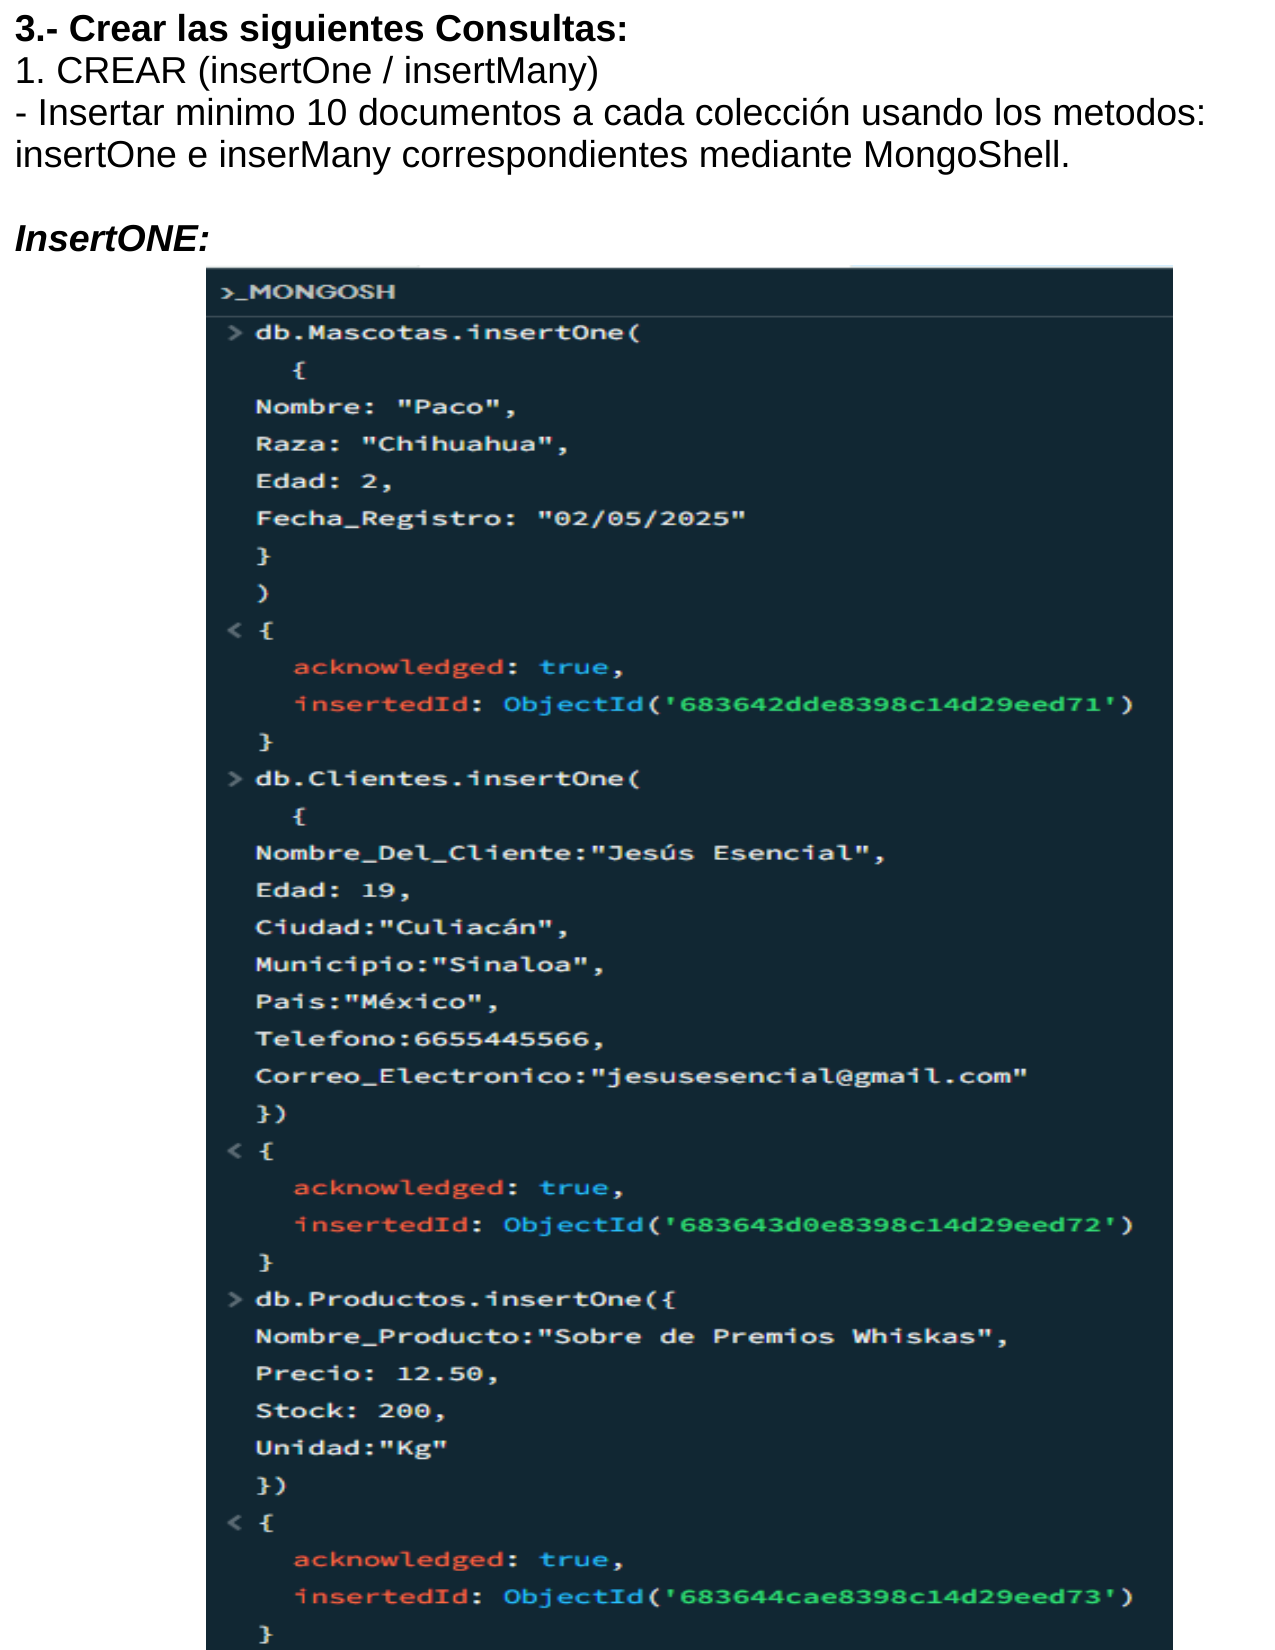

3.- Crear las siguientes Consultas:
1. CREAR (insertOne / insertMany)
- Insertar minimo 10 documentos a cada colección usando los metodos:
insertOne e inserMany correspondientes mediante MongoShell.
InsertONE: